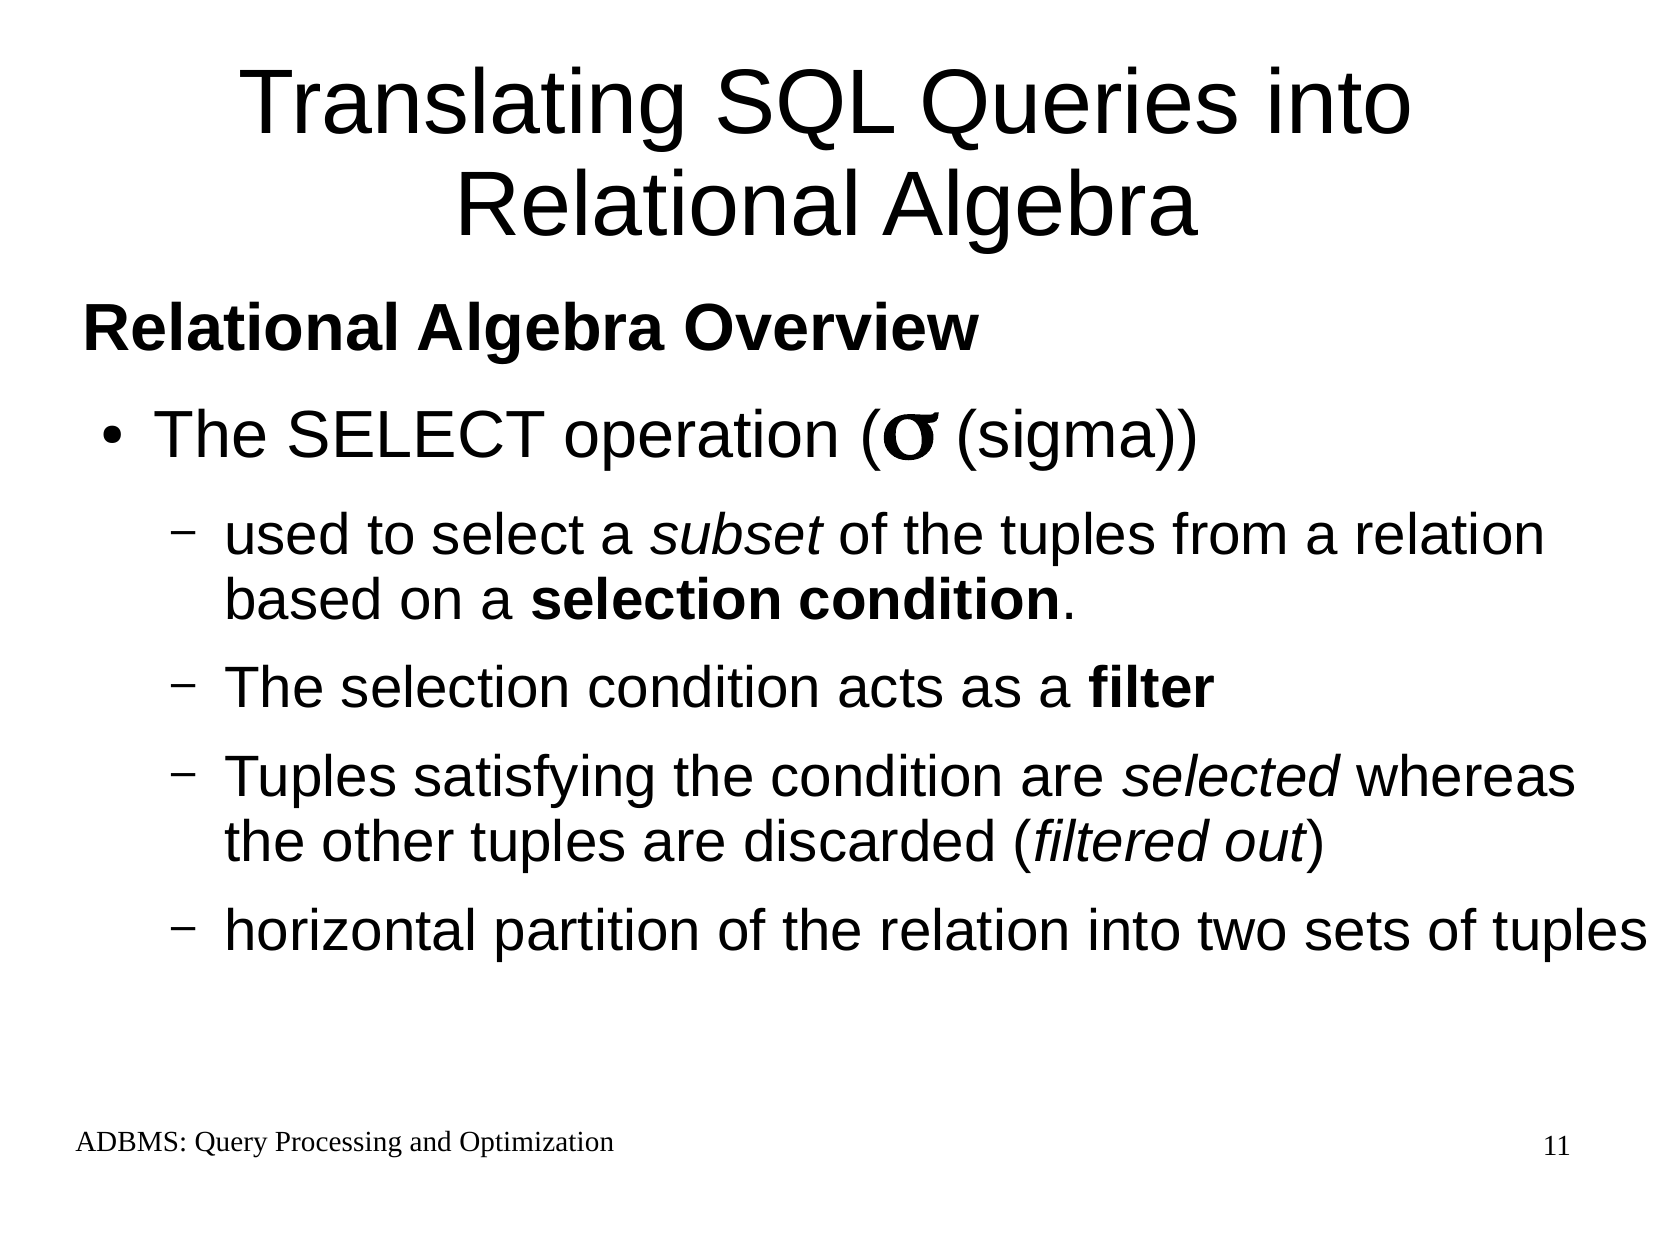

# Translating SQL Queries into Relational Algebra
Relational Algebra Overview
The SELECT operation ( (sigma))
used to select a subset of the tuples from a relation based on a selection condition.
The selection condition acts as a filter
Tuples satisfying the condition are selected whereas the other tuples are discarded (filtered out)
horizontal partition of the relation into two sets of tuples